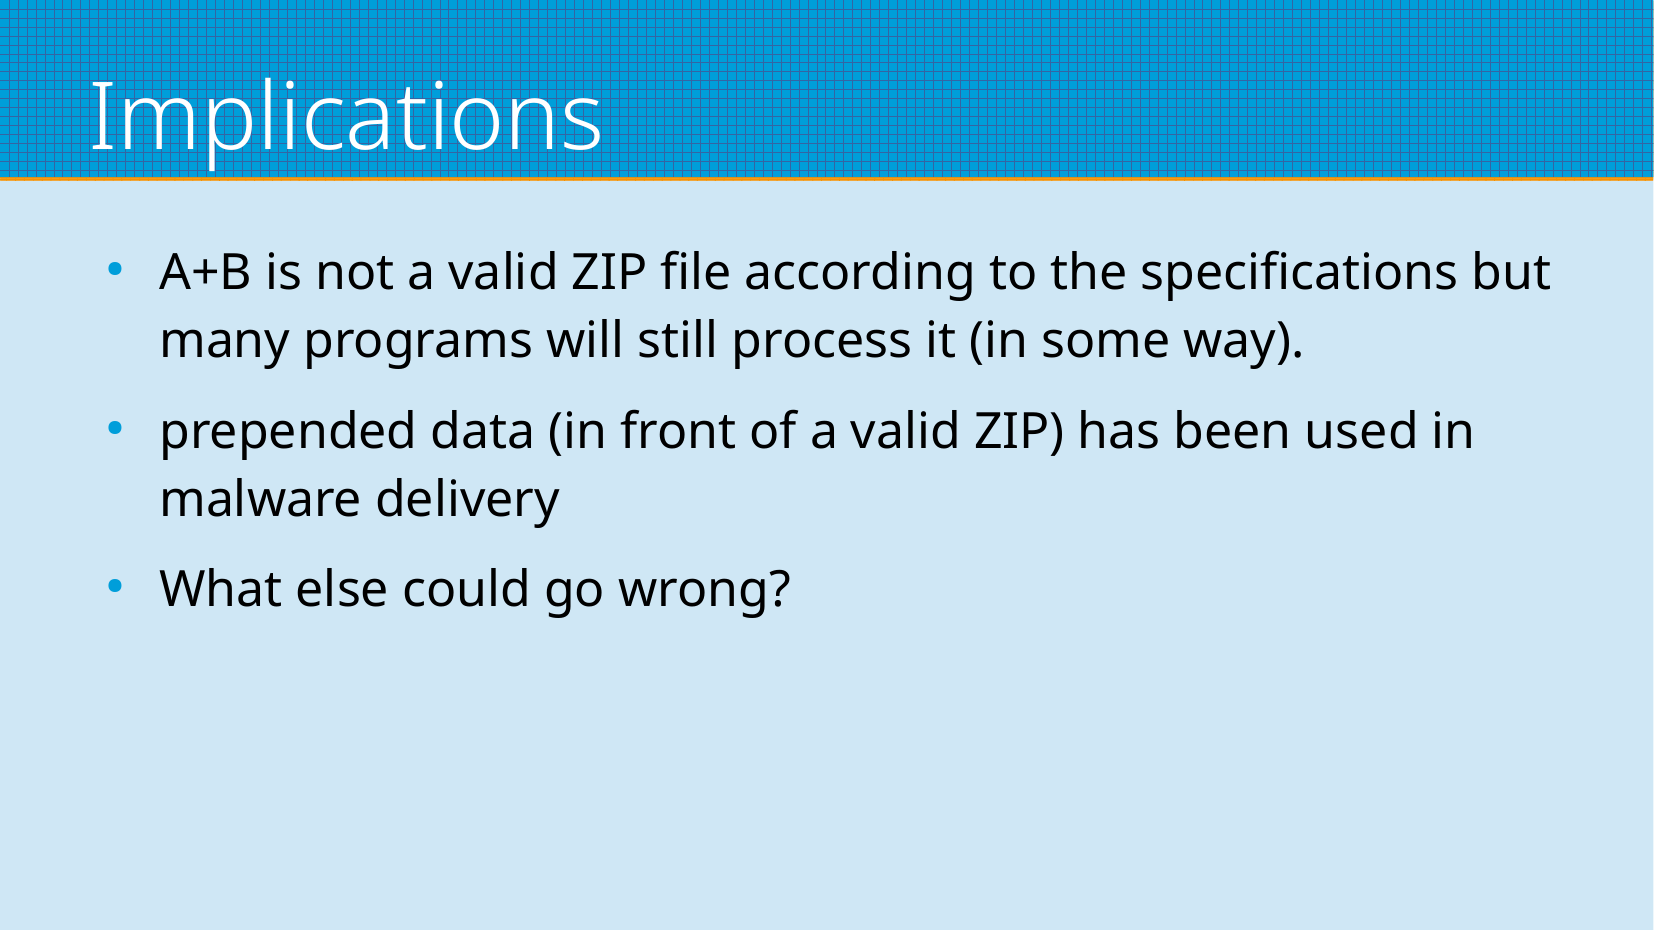

# Implications
A+B is not a valid ZIP file according to the specifications but many programs will still process it (in some way).
prepended data (in front of a valid ZIP) has been used in malware delivery
What else could go wrong?